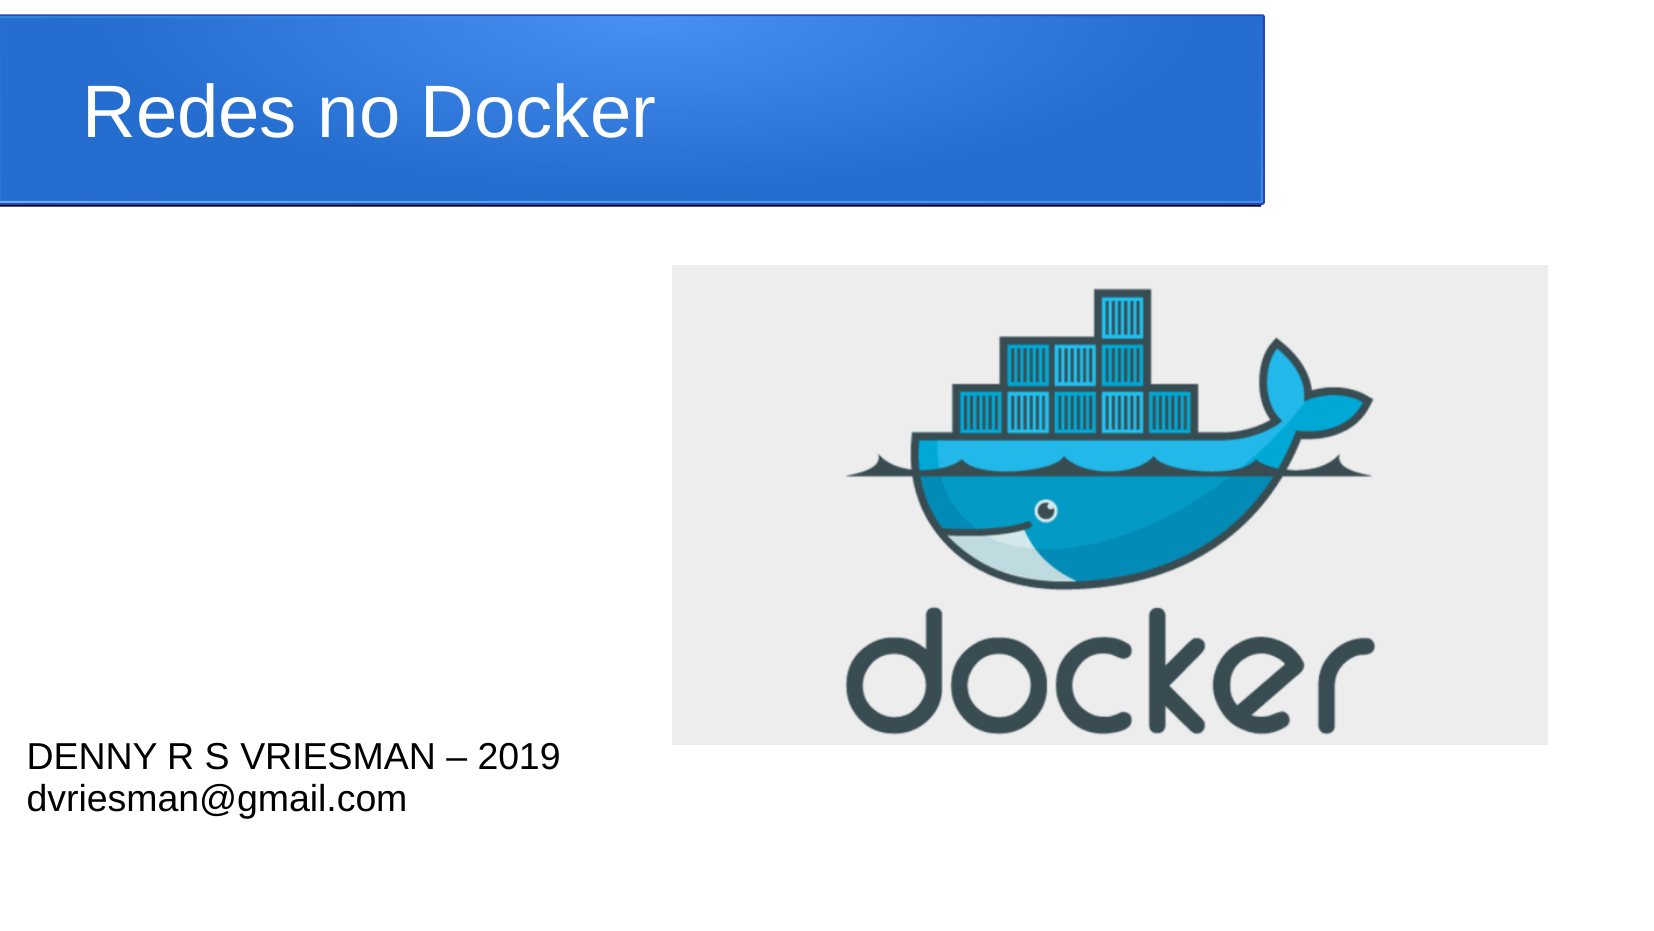

# Redes no Docker
DENNY R S VRIESMAN – 2019
dvriesman@gmail.com